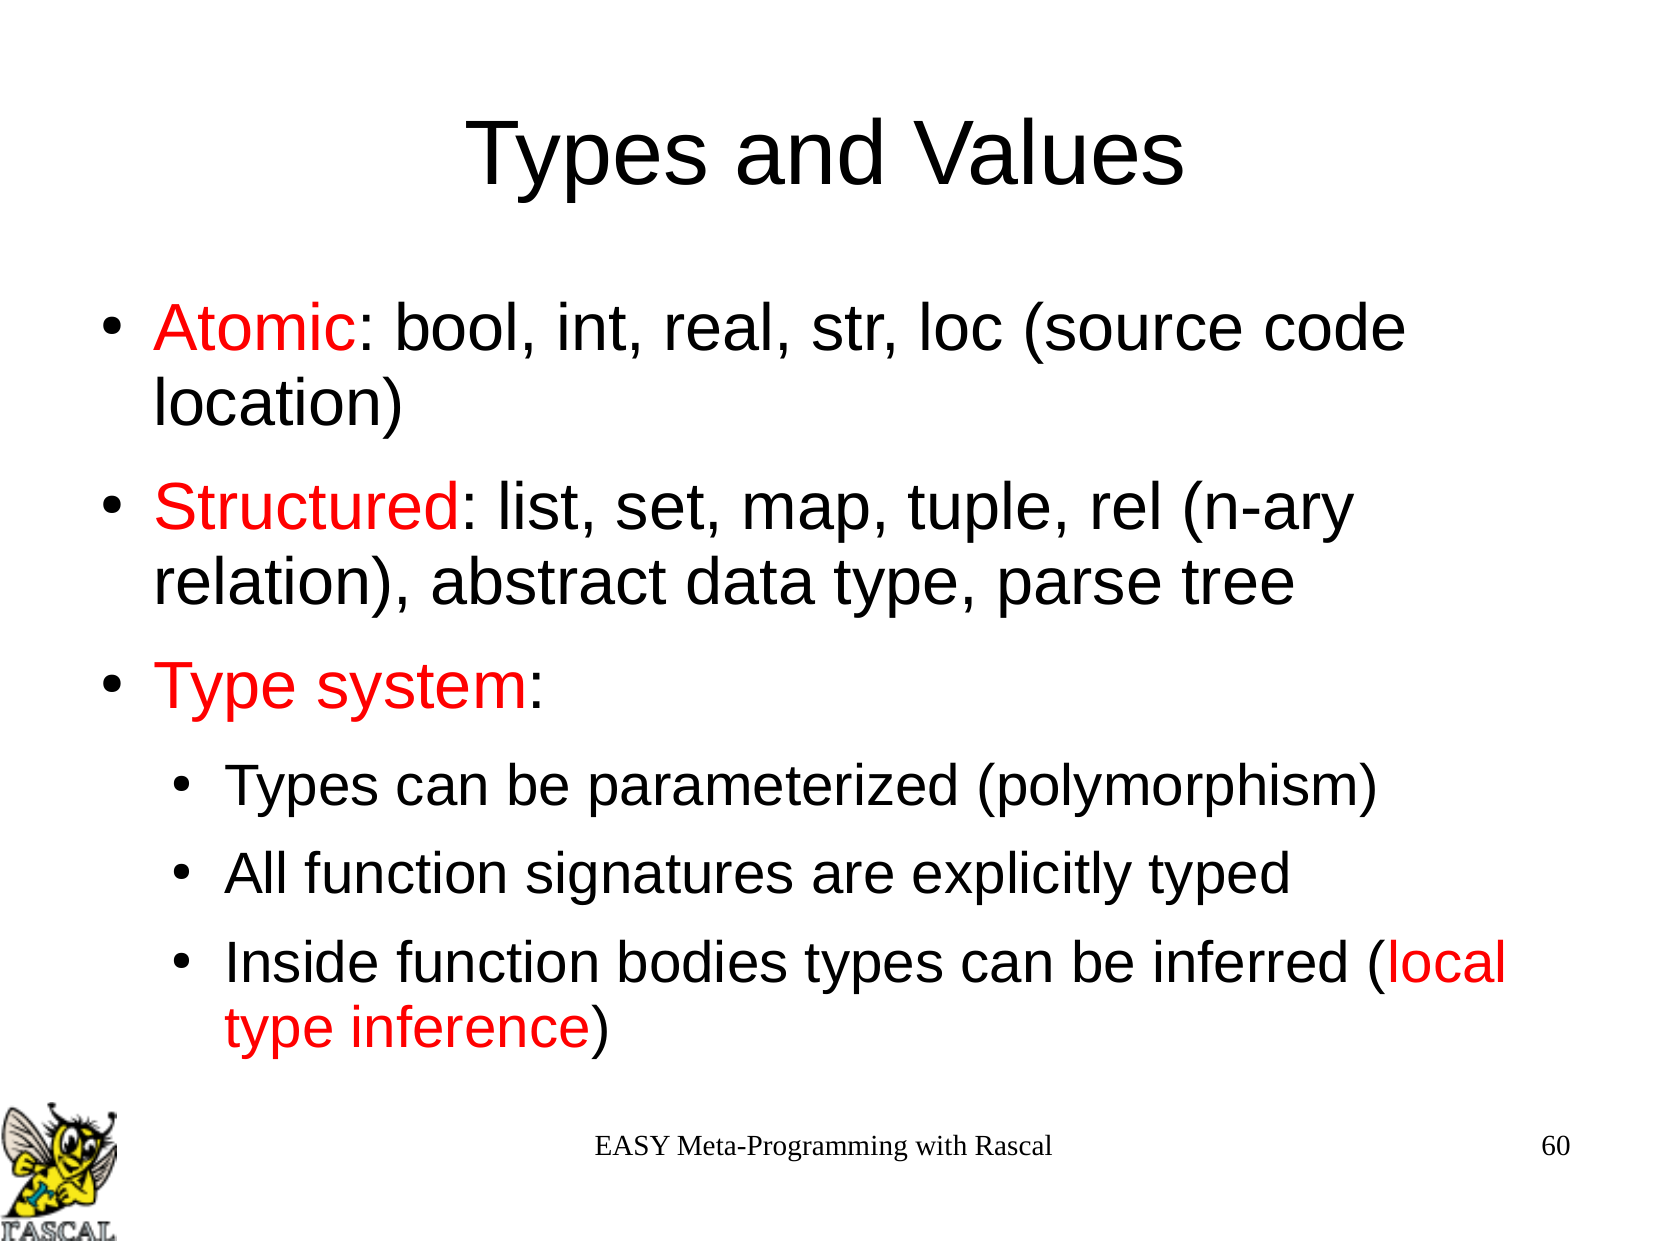

# Types and Values
Atomic: bool, int, real, str, loc (source code location)
Structured: list, set, map, tuple, rel (n-ary relation), abstract data type, parse tree
Type system:
Types can be parameterized (polymorphism)
All function signatures are explicitly typed
Inside function bodies types can be inferred (local type inference)
60